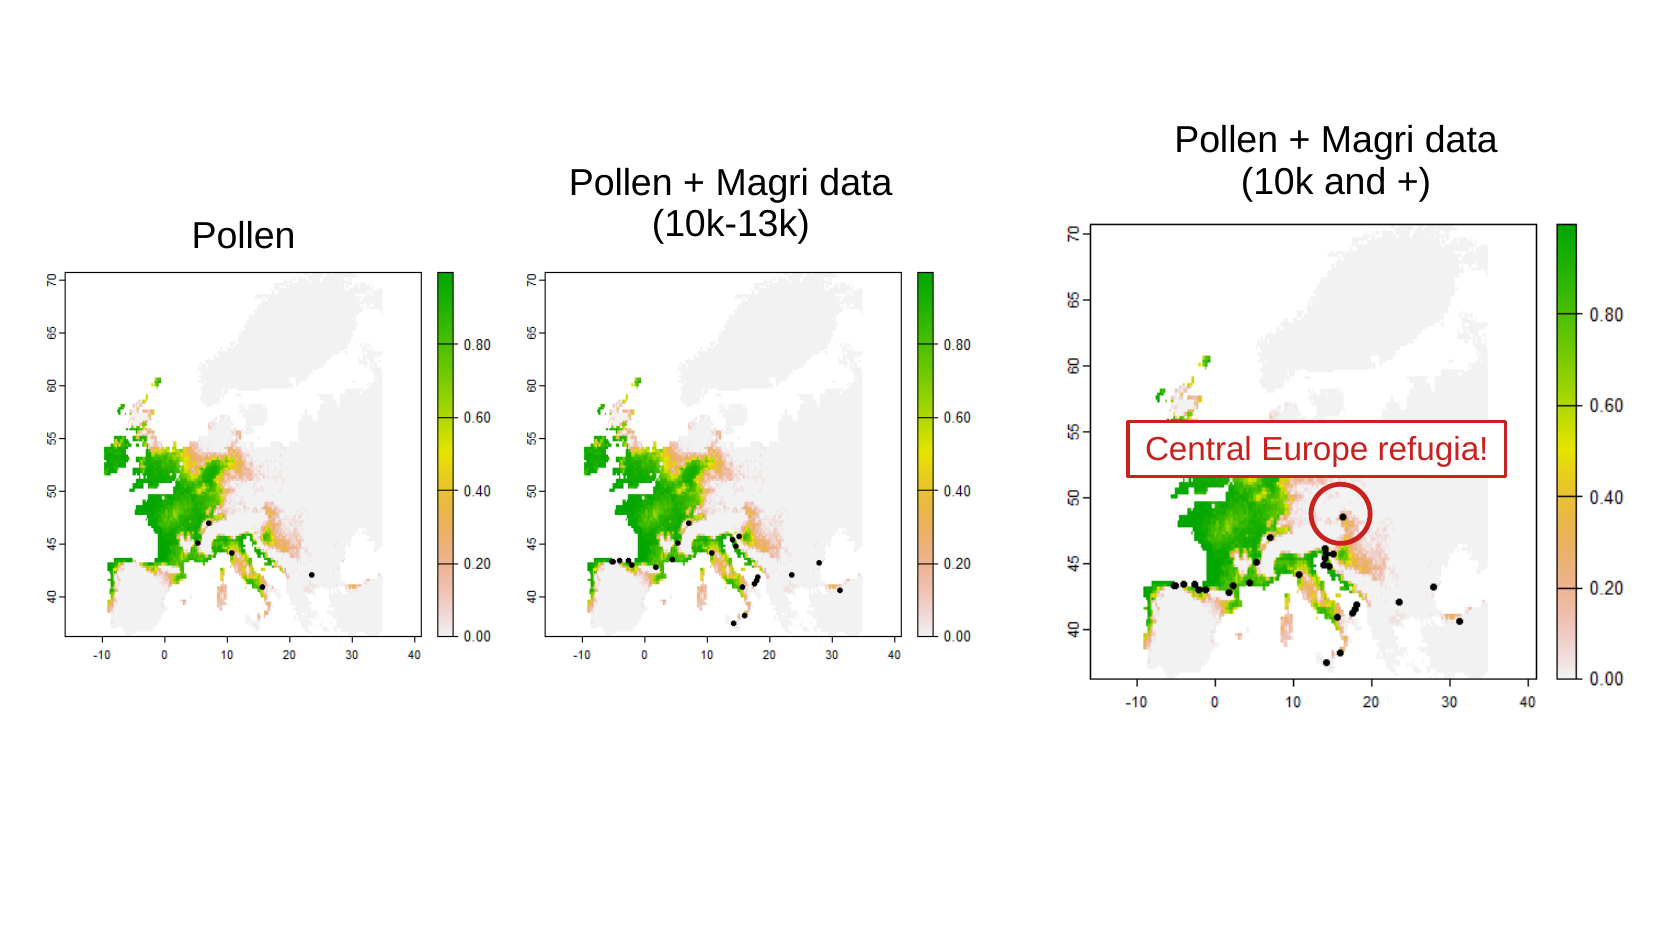

Pollen + Magri data (10k and +)
Pollen + Magri data
(10k-13k)
Pollen
Central Europe refugia!